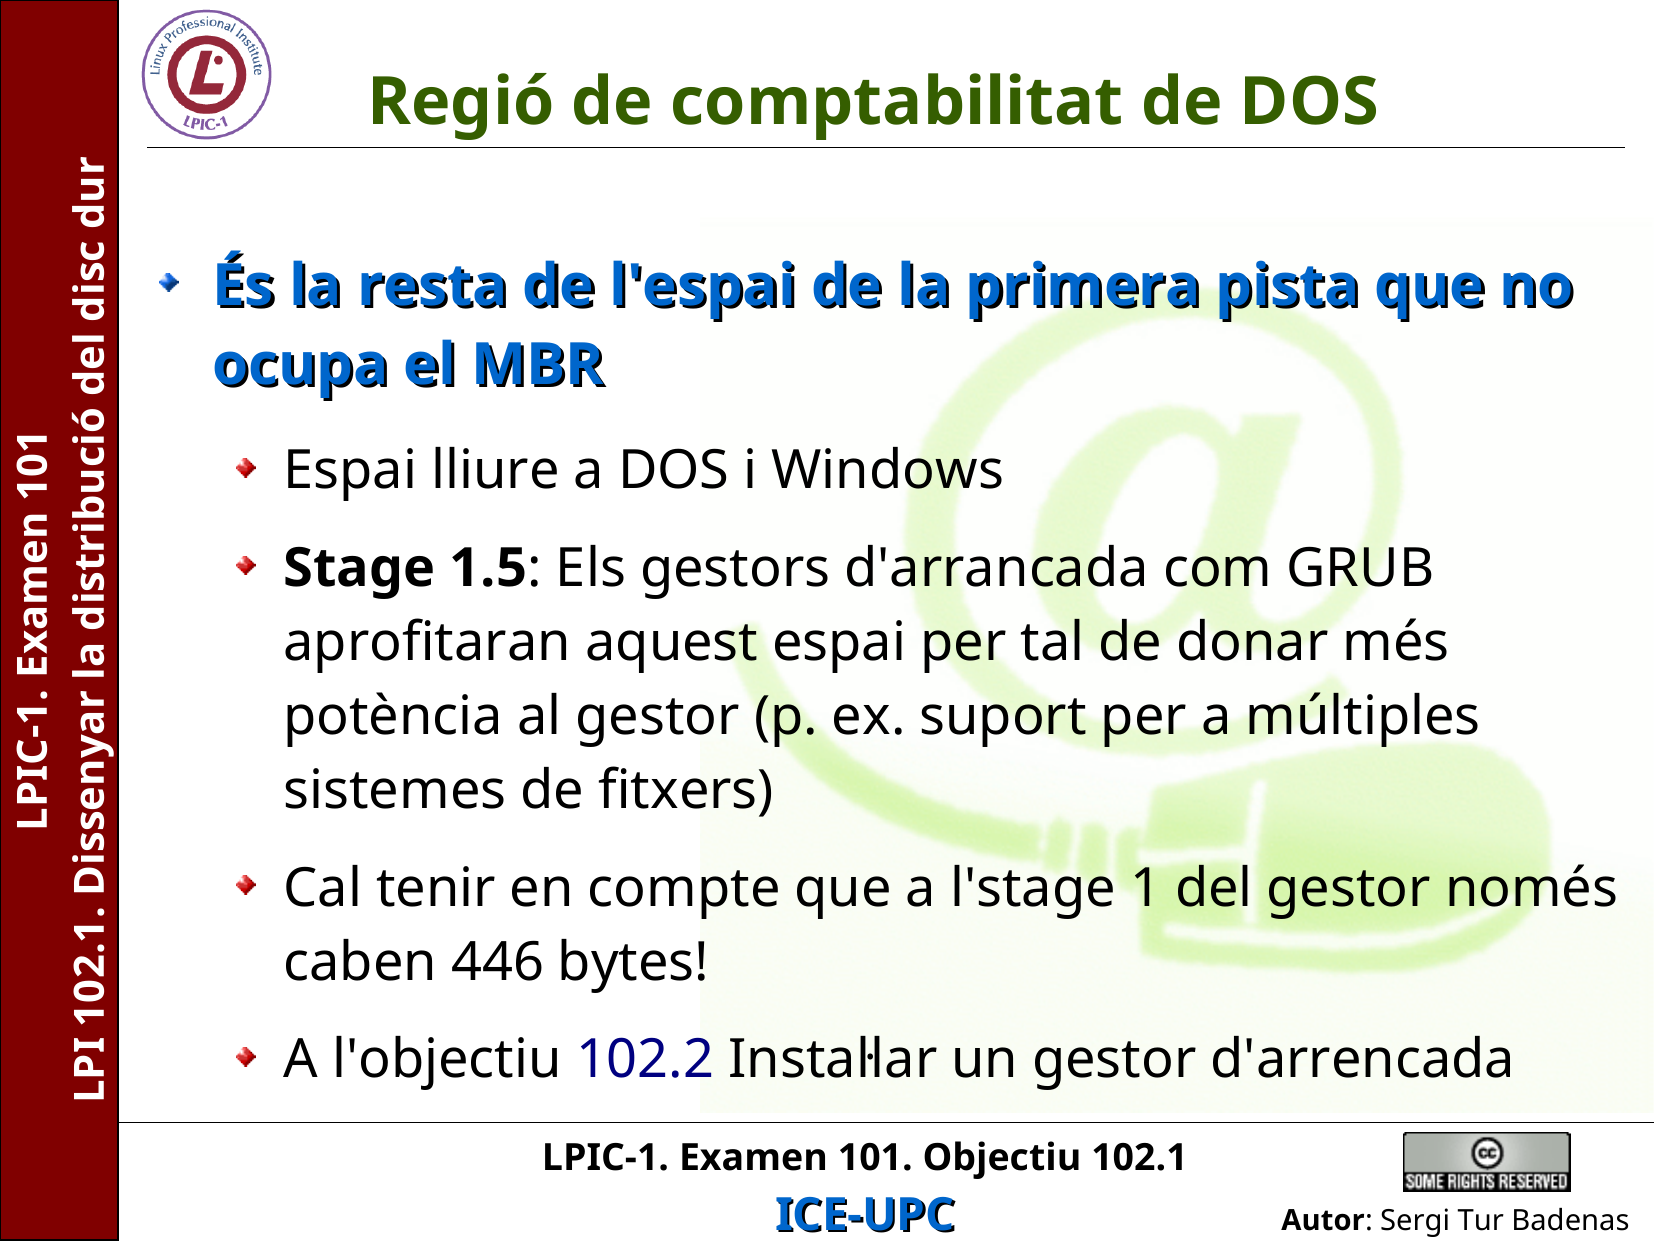

# Regió de comptabilitat de DOS
És la resta de l'espai de la primera pista que no ocupa el MBR
Espai lliure a DOS i Windows
Stage 1.5: Els gestors d'arrancada com GRUB aprofitaran aquest espai per tal de donar més potència al gestor (p. ex. suport per a múltiples sistemes de fitxers)
Cal tenir en compte que a l'stage 1 del gestor només caben 446 bytes!
A l'objectiu 102.2 Instal·lar un gestor d'arrencada